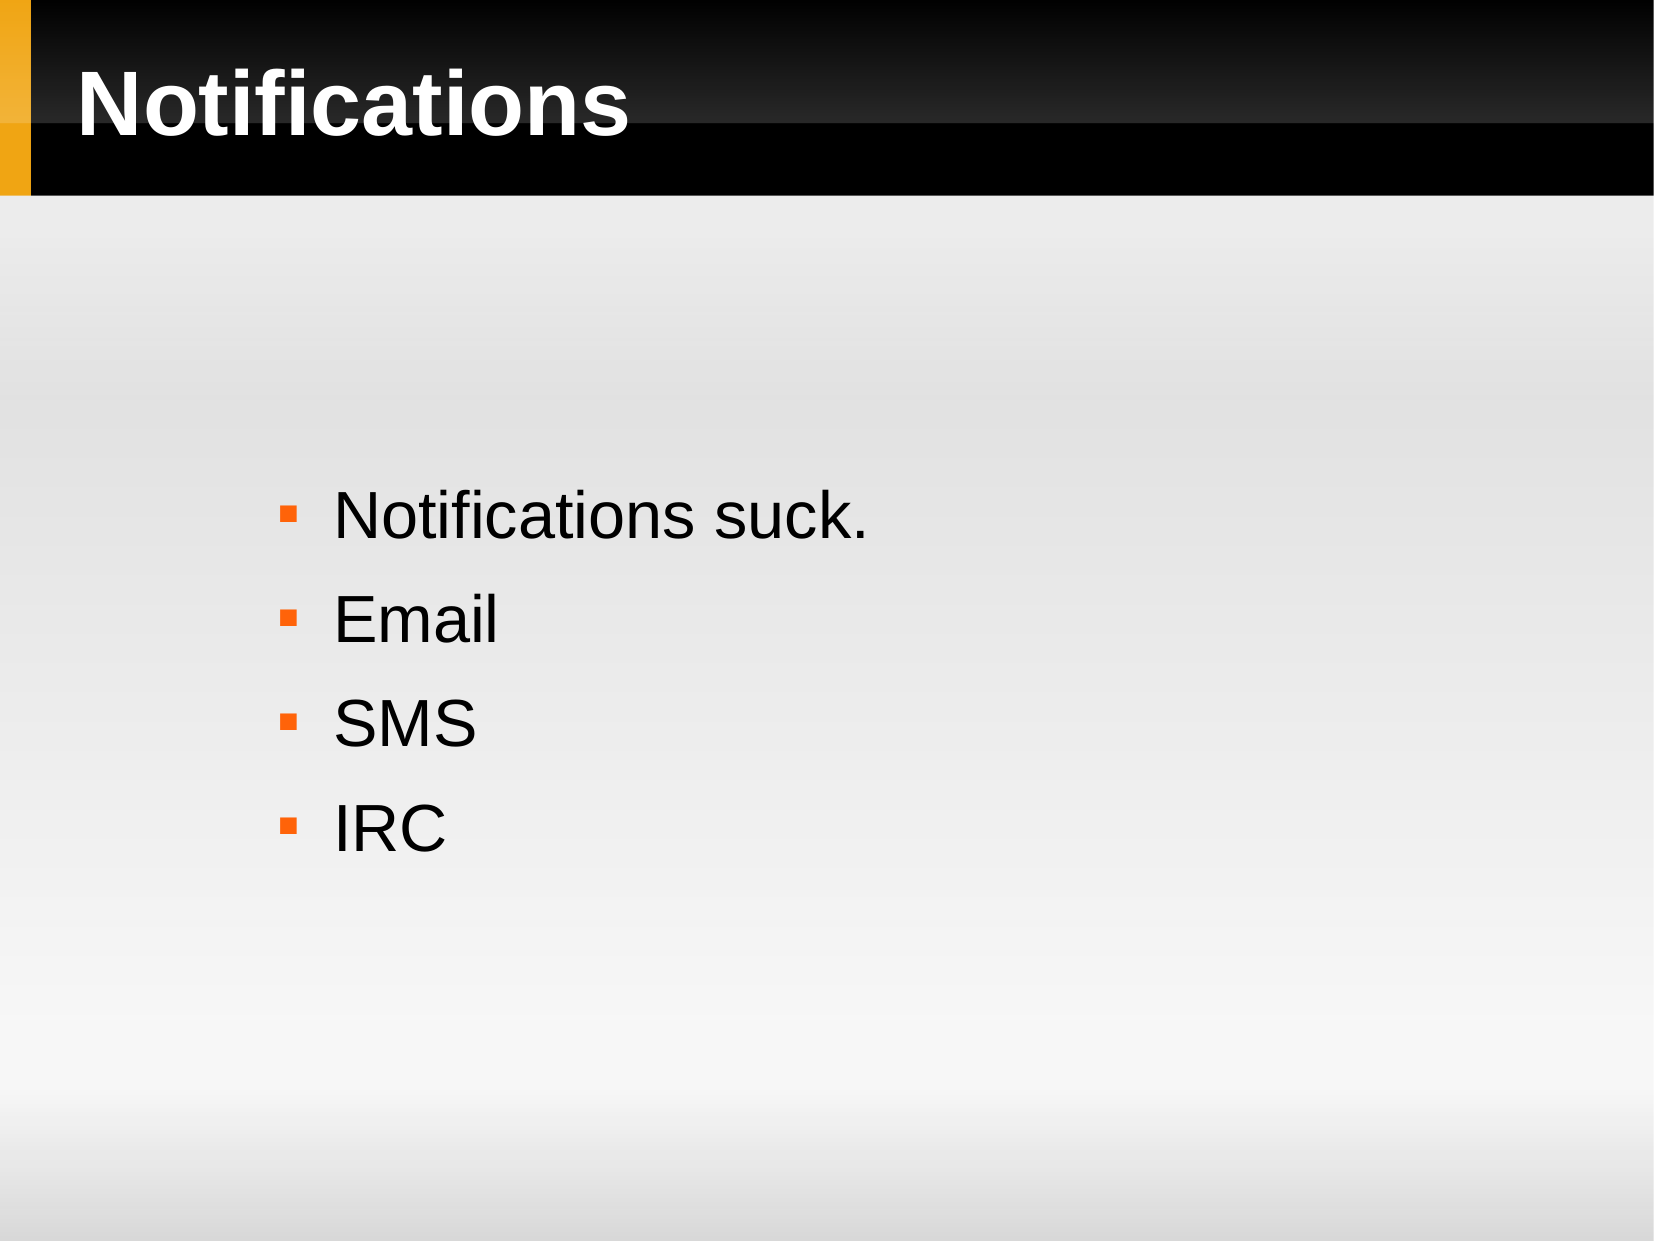

# Notifications
Notifications suck.
Email
SMS
IRC